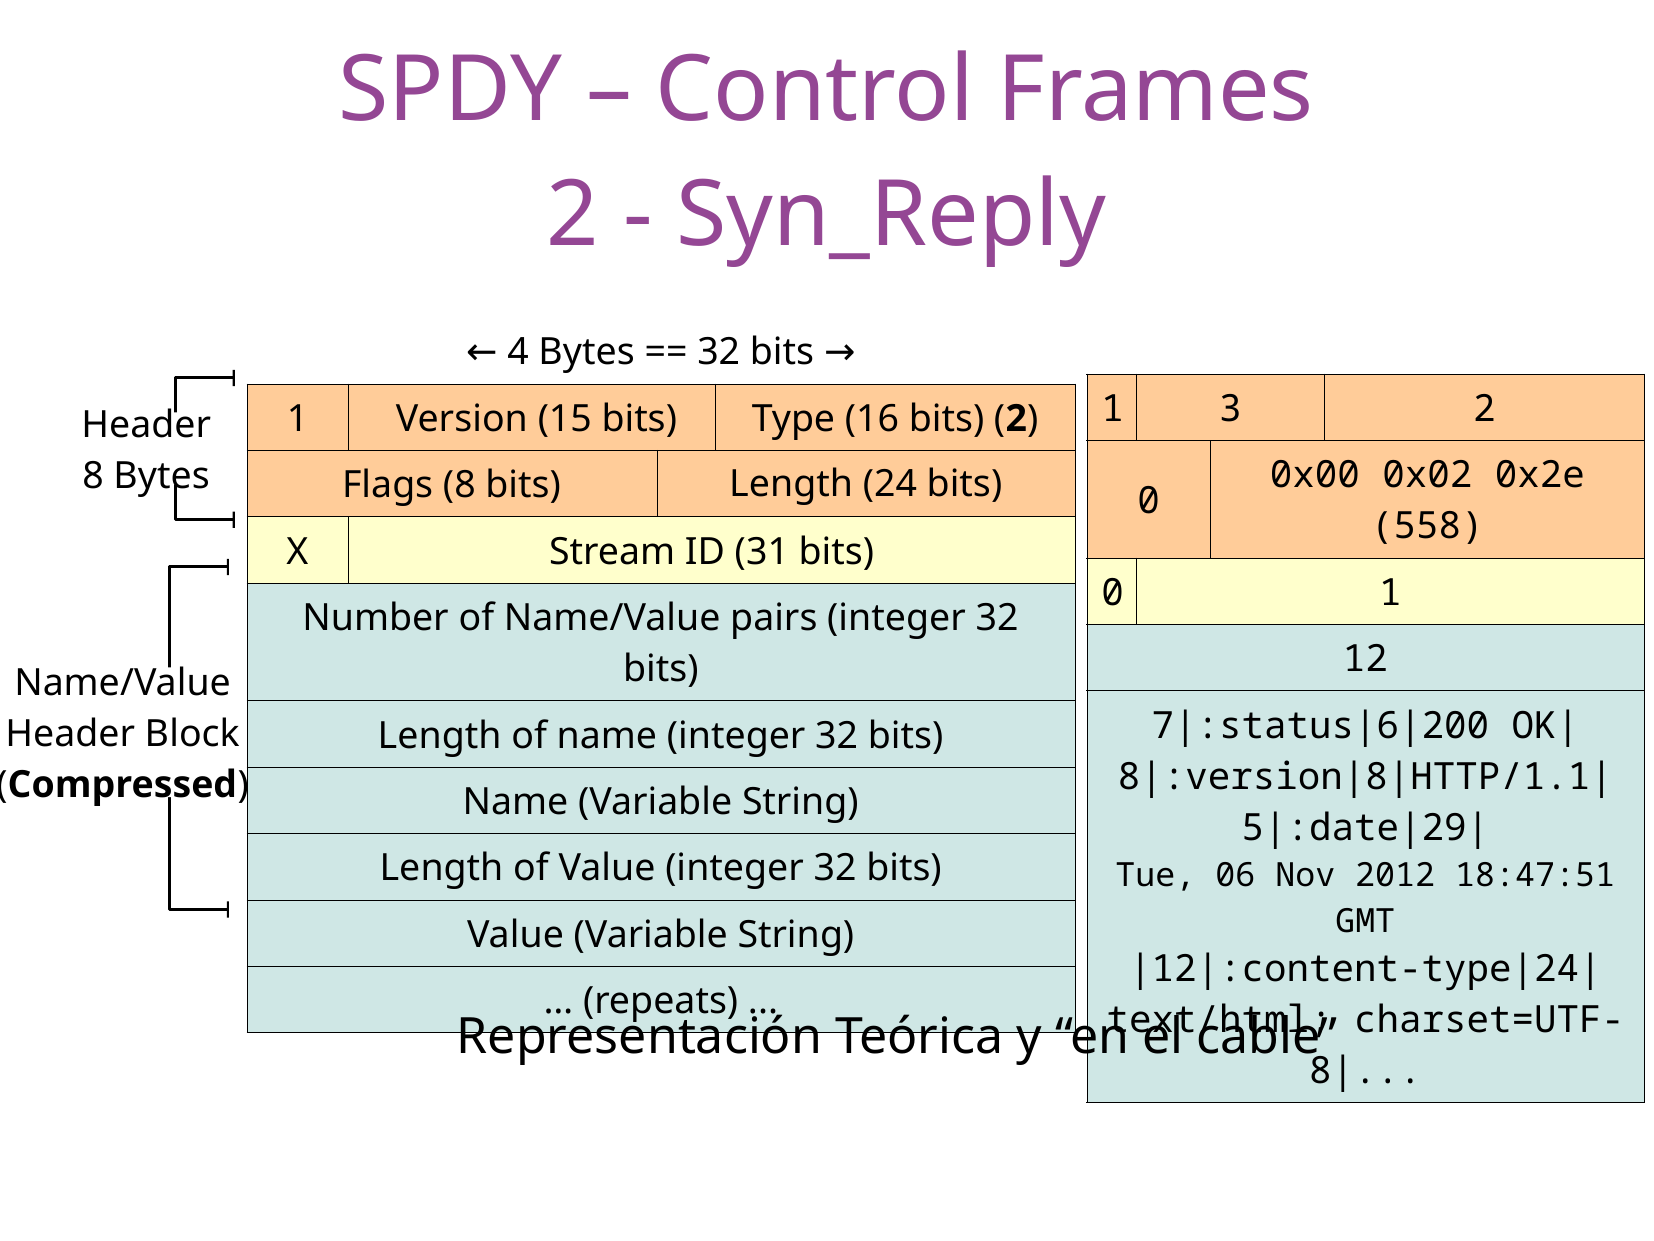

# SPDY – Control Frames 2 - Syn_Reply
| ← 4 Bytes == 32 bits → | | | |
| --- | --- | --- | --- |
| 1 | Version (15 bits) | | Type (16 bits) (2) |
| Flags (8 bits) | | Length (24 bits) | |
| X | Stream ID (31 bits) | | |
| Number of Name/Value pairs (integer 32 bits) | | | |
| Length of name (integer 32 bits) | | | |
| Name (Variable String) | | | |
| Length of Value (integer 32 bits) | | | |
| Value (Variable String) | | | |
| … (repeats) ... | | | |
| 1 | 3 | | 2 |
| --- | --- | --- | --- |
| 0 | | 0x00 0x02 0x2e (558) | |
| 0 | 1 | | |
| 12 | | | |
| 7|:status|6|200 OK| 8|:version|8|HTTP/1.1| 5|:date|29| Tue, 06 Nov 2012 18:47:51 GMT |12|:content-type|24| text/html; charset=UTF-8|... | | | |
Header
8 Bytes
Name/Value
Header Block
(Compressed)
Representación Teórica y “en el cable”